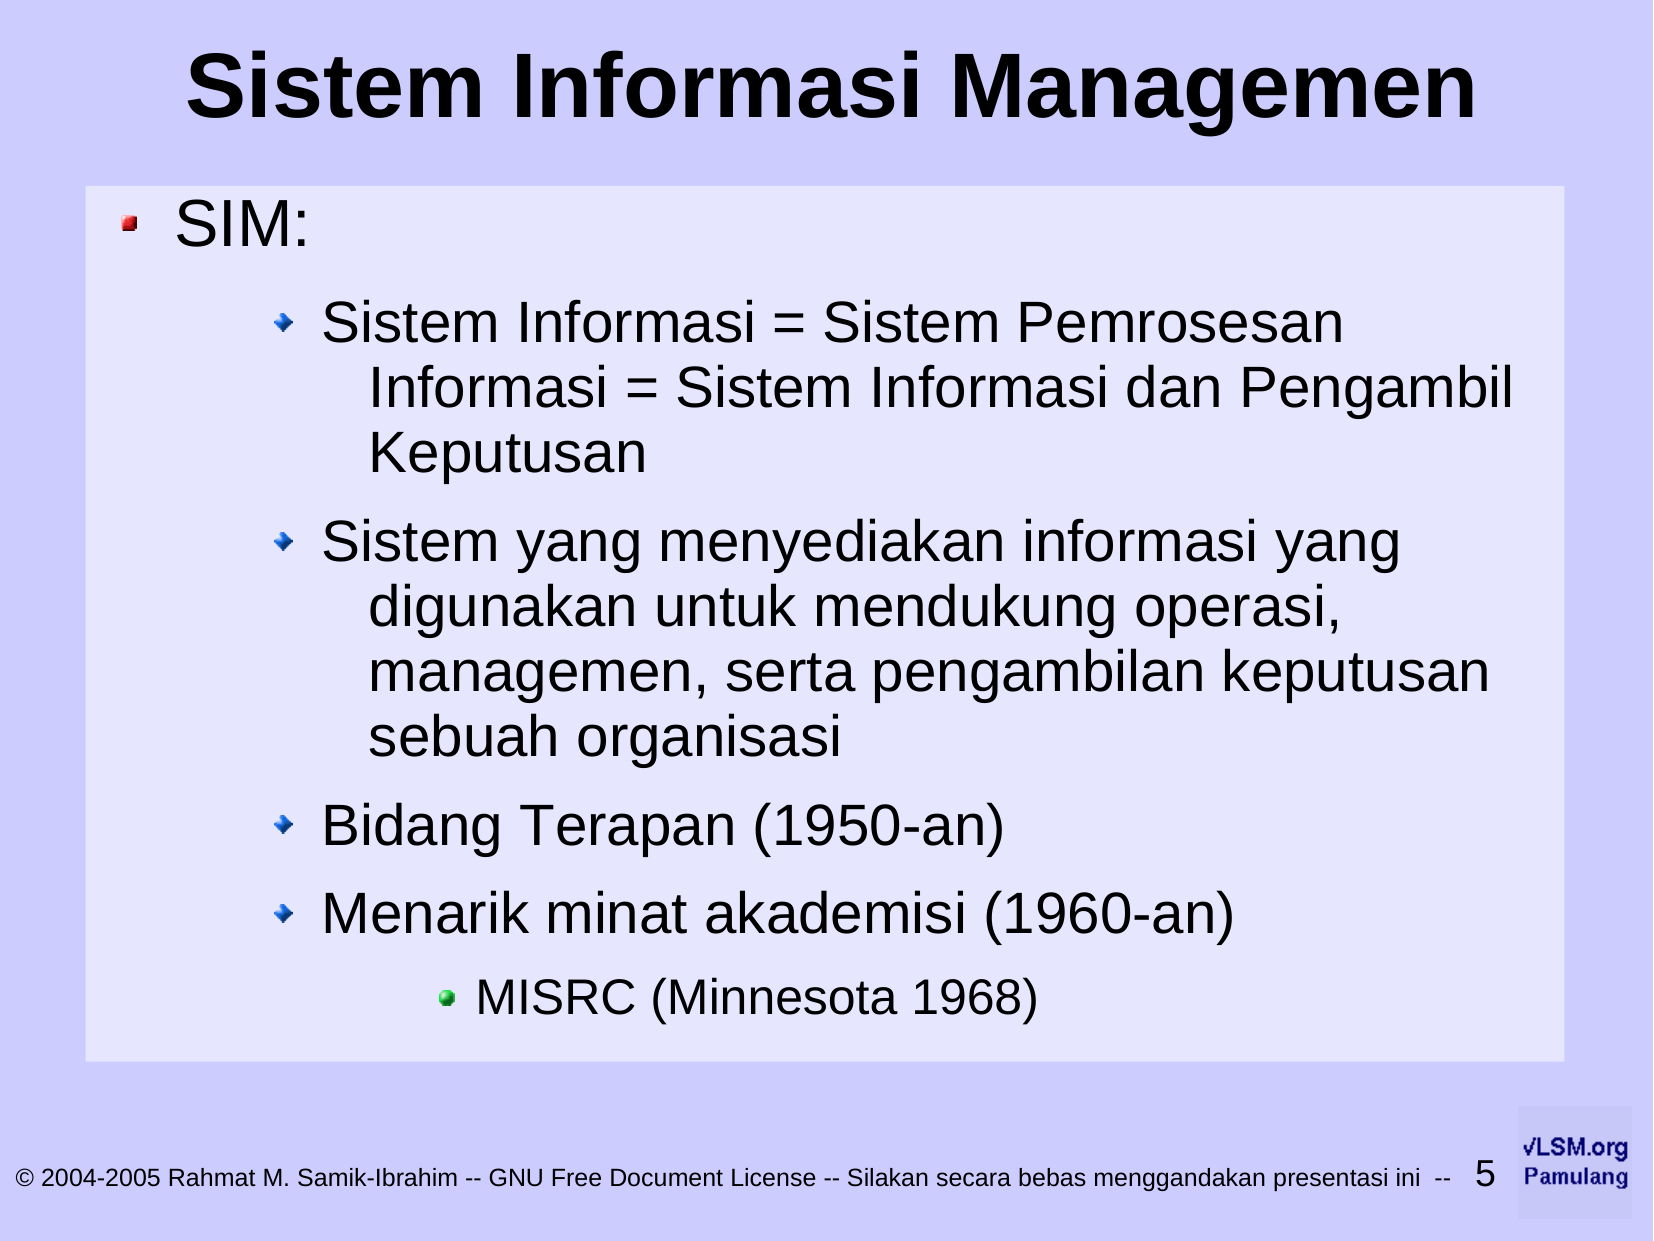

# Sistem Informasi Managemen
SIM:
Sistem Informasi = Sistem Pemrosesan Informasi = Sistem Informasi dan Pengambil Keputusan
Sistem yang menyediakan informasi yang digunakan untuk mendukung operasi, managemen, serta pengambilan keputusan sebuah organisasi
Bidang Terapan (1950-an)
Menarik minat akademisi (1960-an)
MISRC (Minnesota 1968)